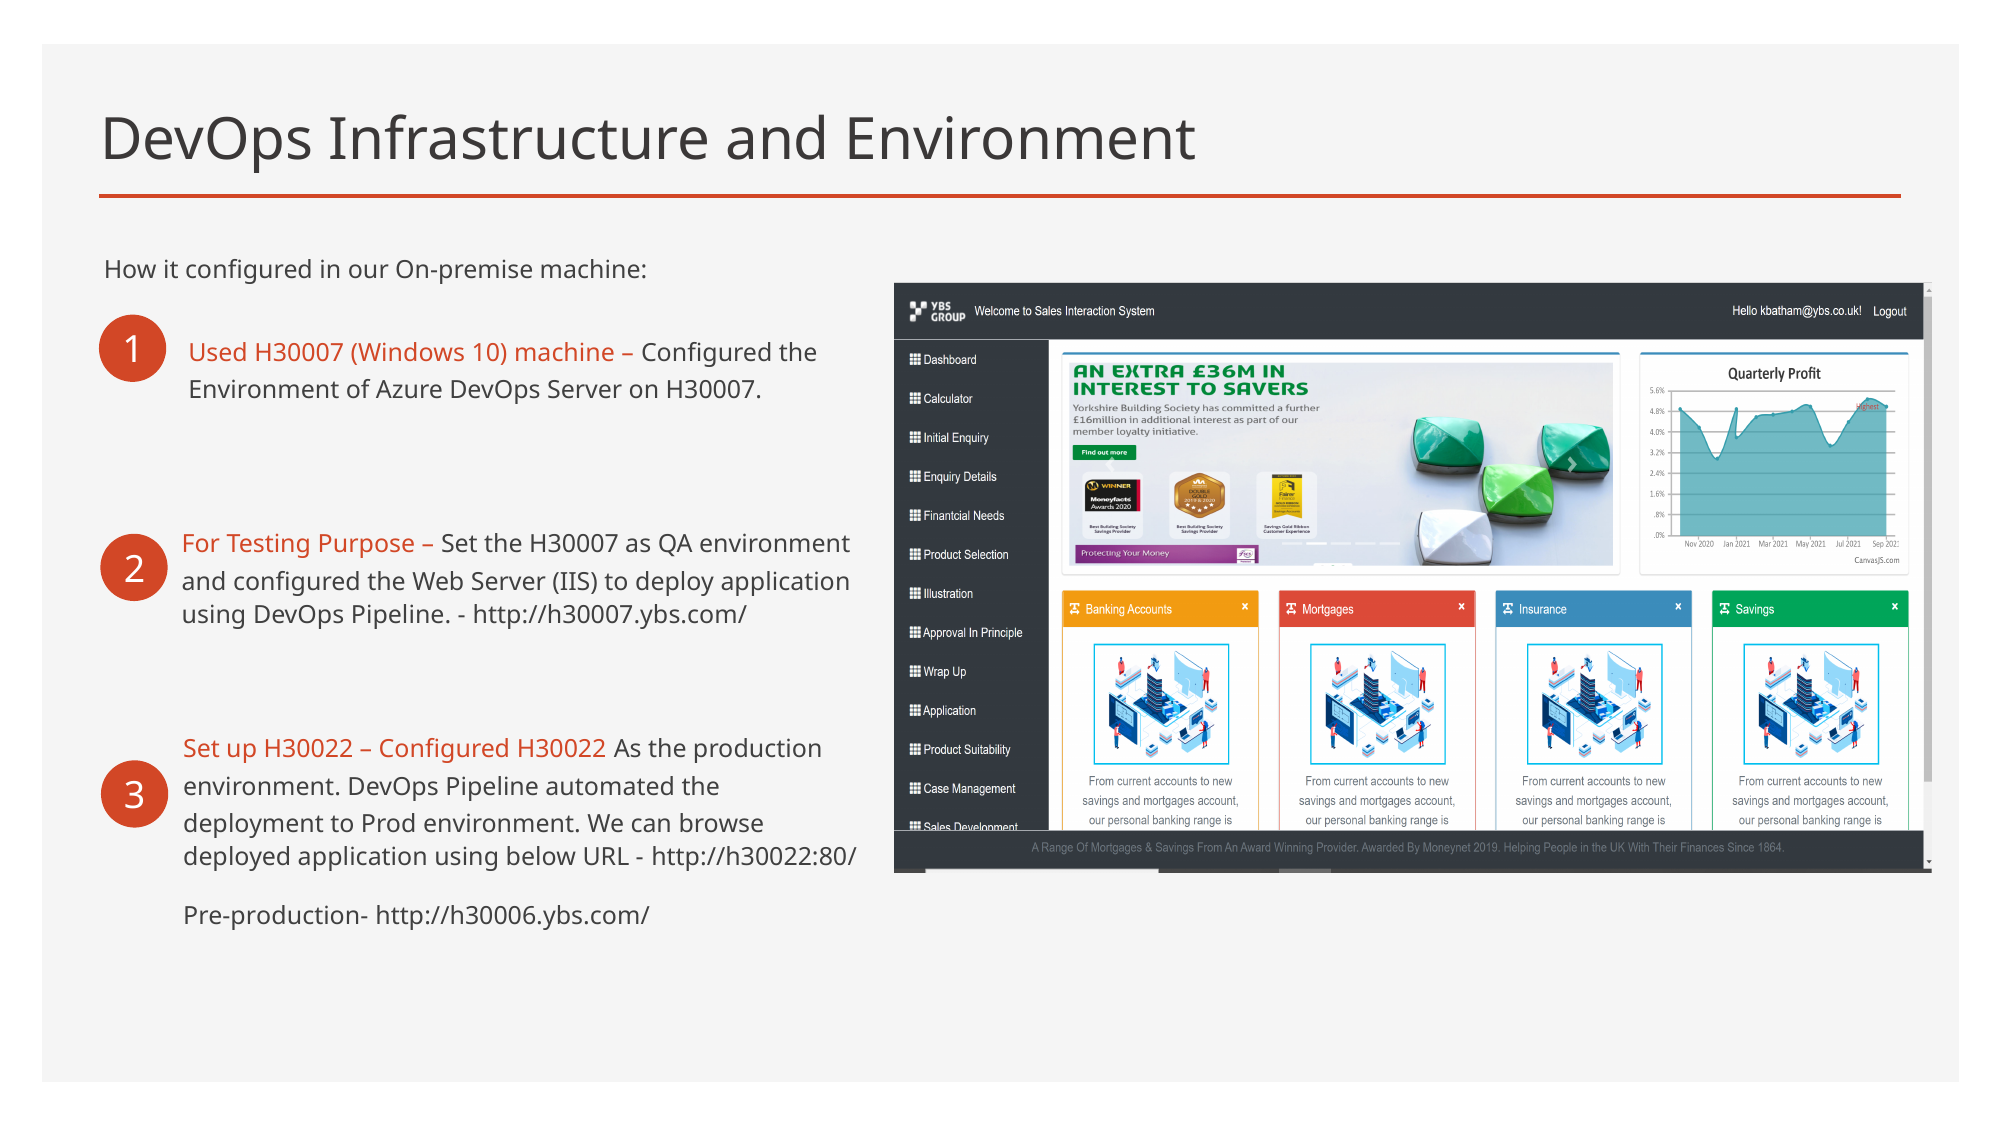

# DevOps Infrastructure and Environment
How it configured in our On-premise machine:
1
Used H30007 (Windows 10) machine – Configured the Environment of Azure DevOps Server on H30007.
For Testing Purpose – Set the H30007 as QA environment and configured the Web Server (IIS) to deploy application using DevOps Pipeline. - http://h30007.ybs.com/
2
Set up H30022 – Configured H30022 As the production environment. DevOps Pipeline automated the deployment to Prod environment. We can browse deployed application using below URL - http://h30022:80/
Pre-production- http://h30006.ybs.com/
3